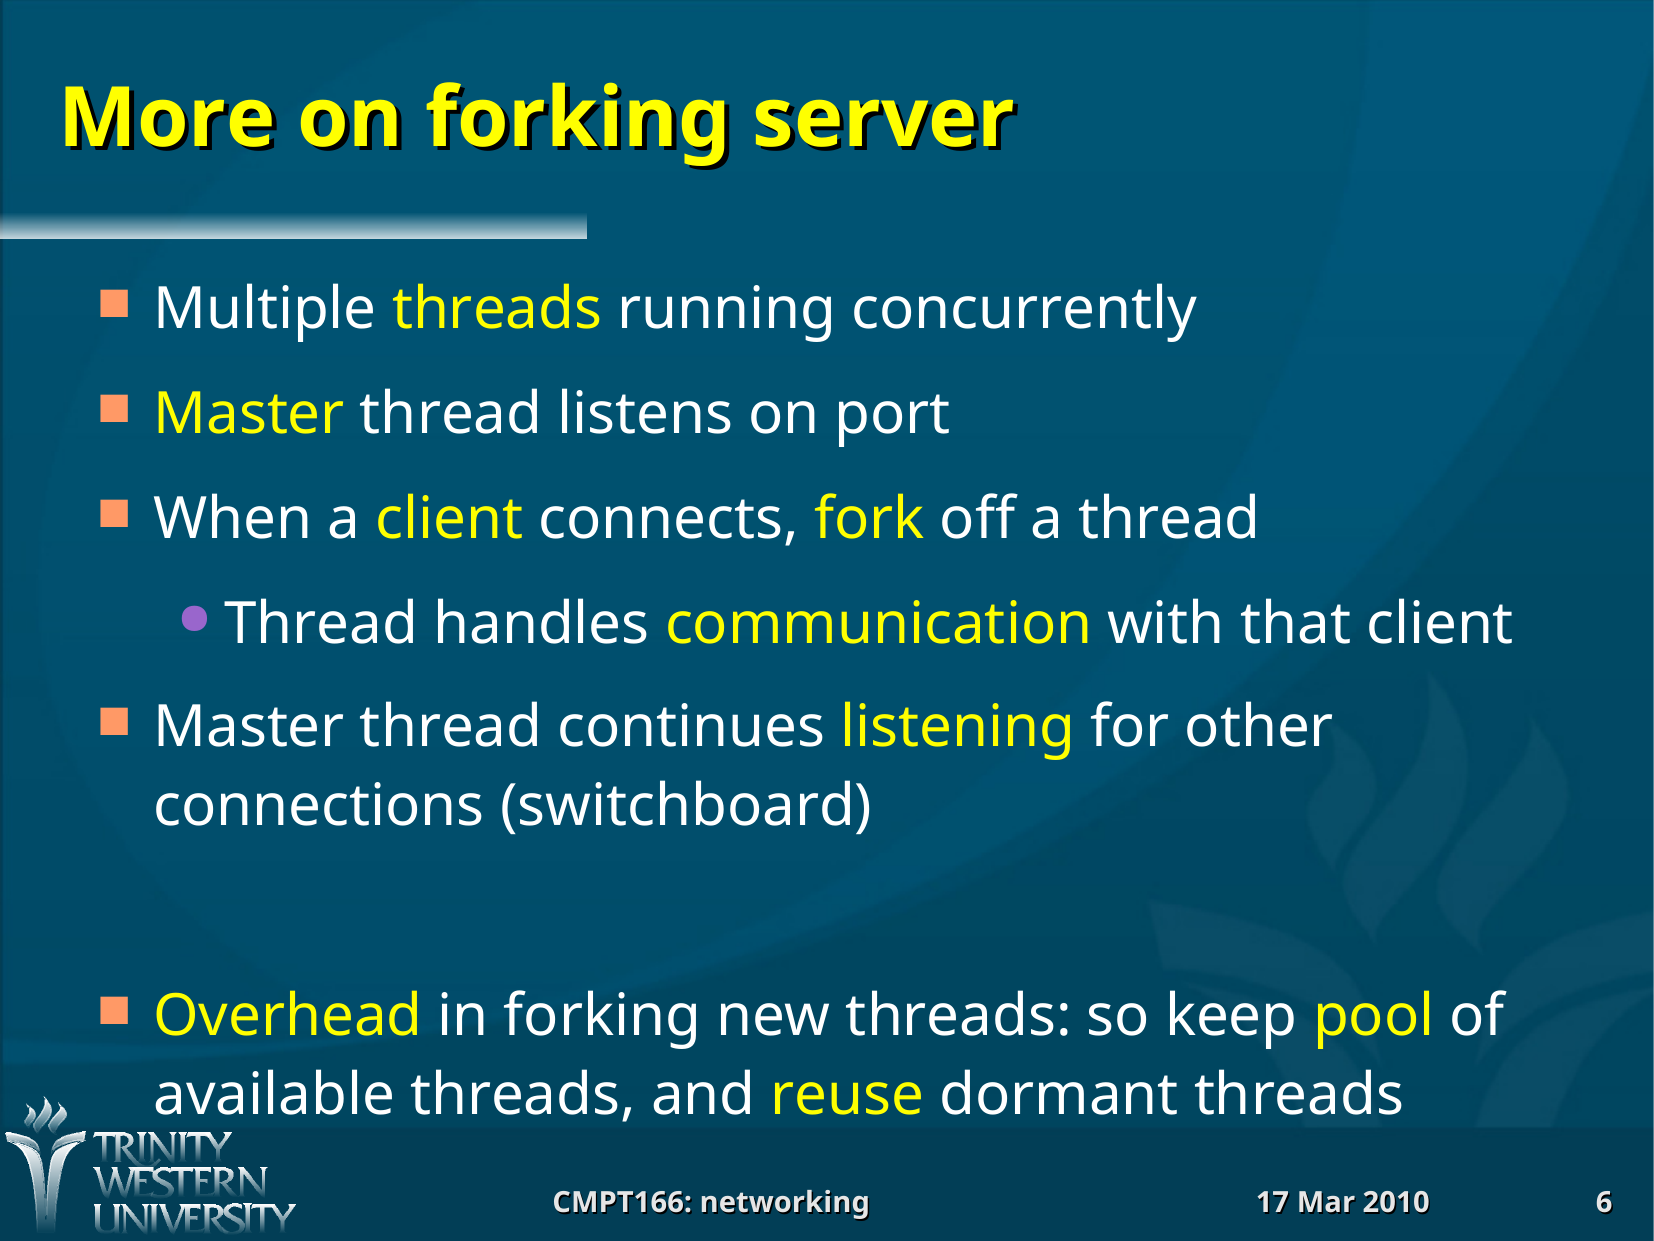

# More on forking server
Multiple threads running concurrently
Master thread listens on port
When a client connects, fork off a thread
Thread handles communication with that client
Master thread continues listening for other connections (switchboard)
Overhead in forking new threads: so keep pool of available threads, and reuse dormant threads
CMPT166: networking
17 Mar 2010
6